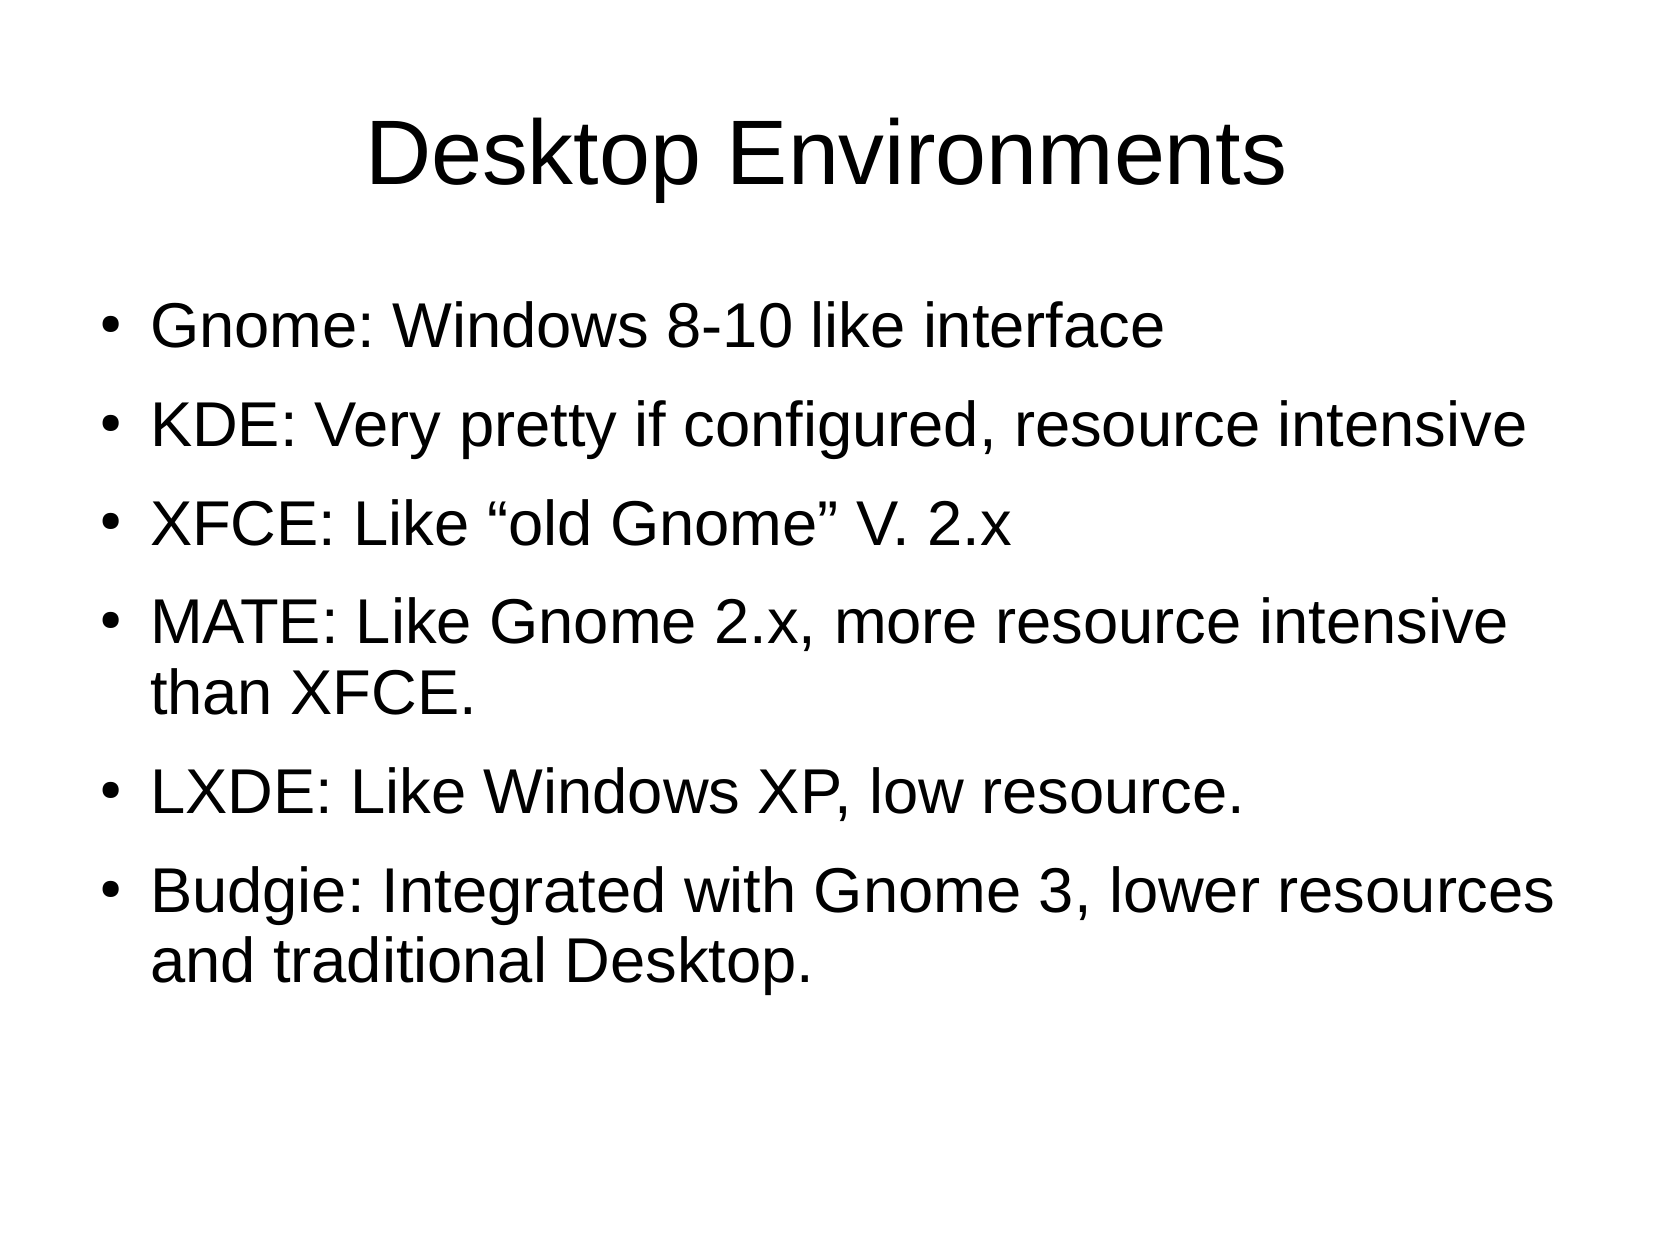

# Desktop Environments
Gnome: Windows 8-10 like interface
KDE: Very pretty if configured, resource intensive
XFCE: Like “old Gnome” V. 2.x
MATE: Like Gnome 2.x, more resource intensive than XFCE.
LXDE: Like Windows XP, low resource.
Budgie: Integrated with Gnome 3, lower resources and traditional Desktop.